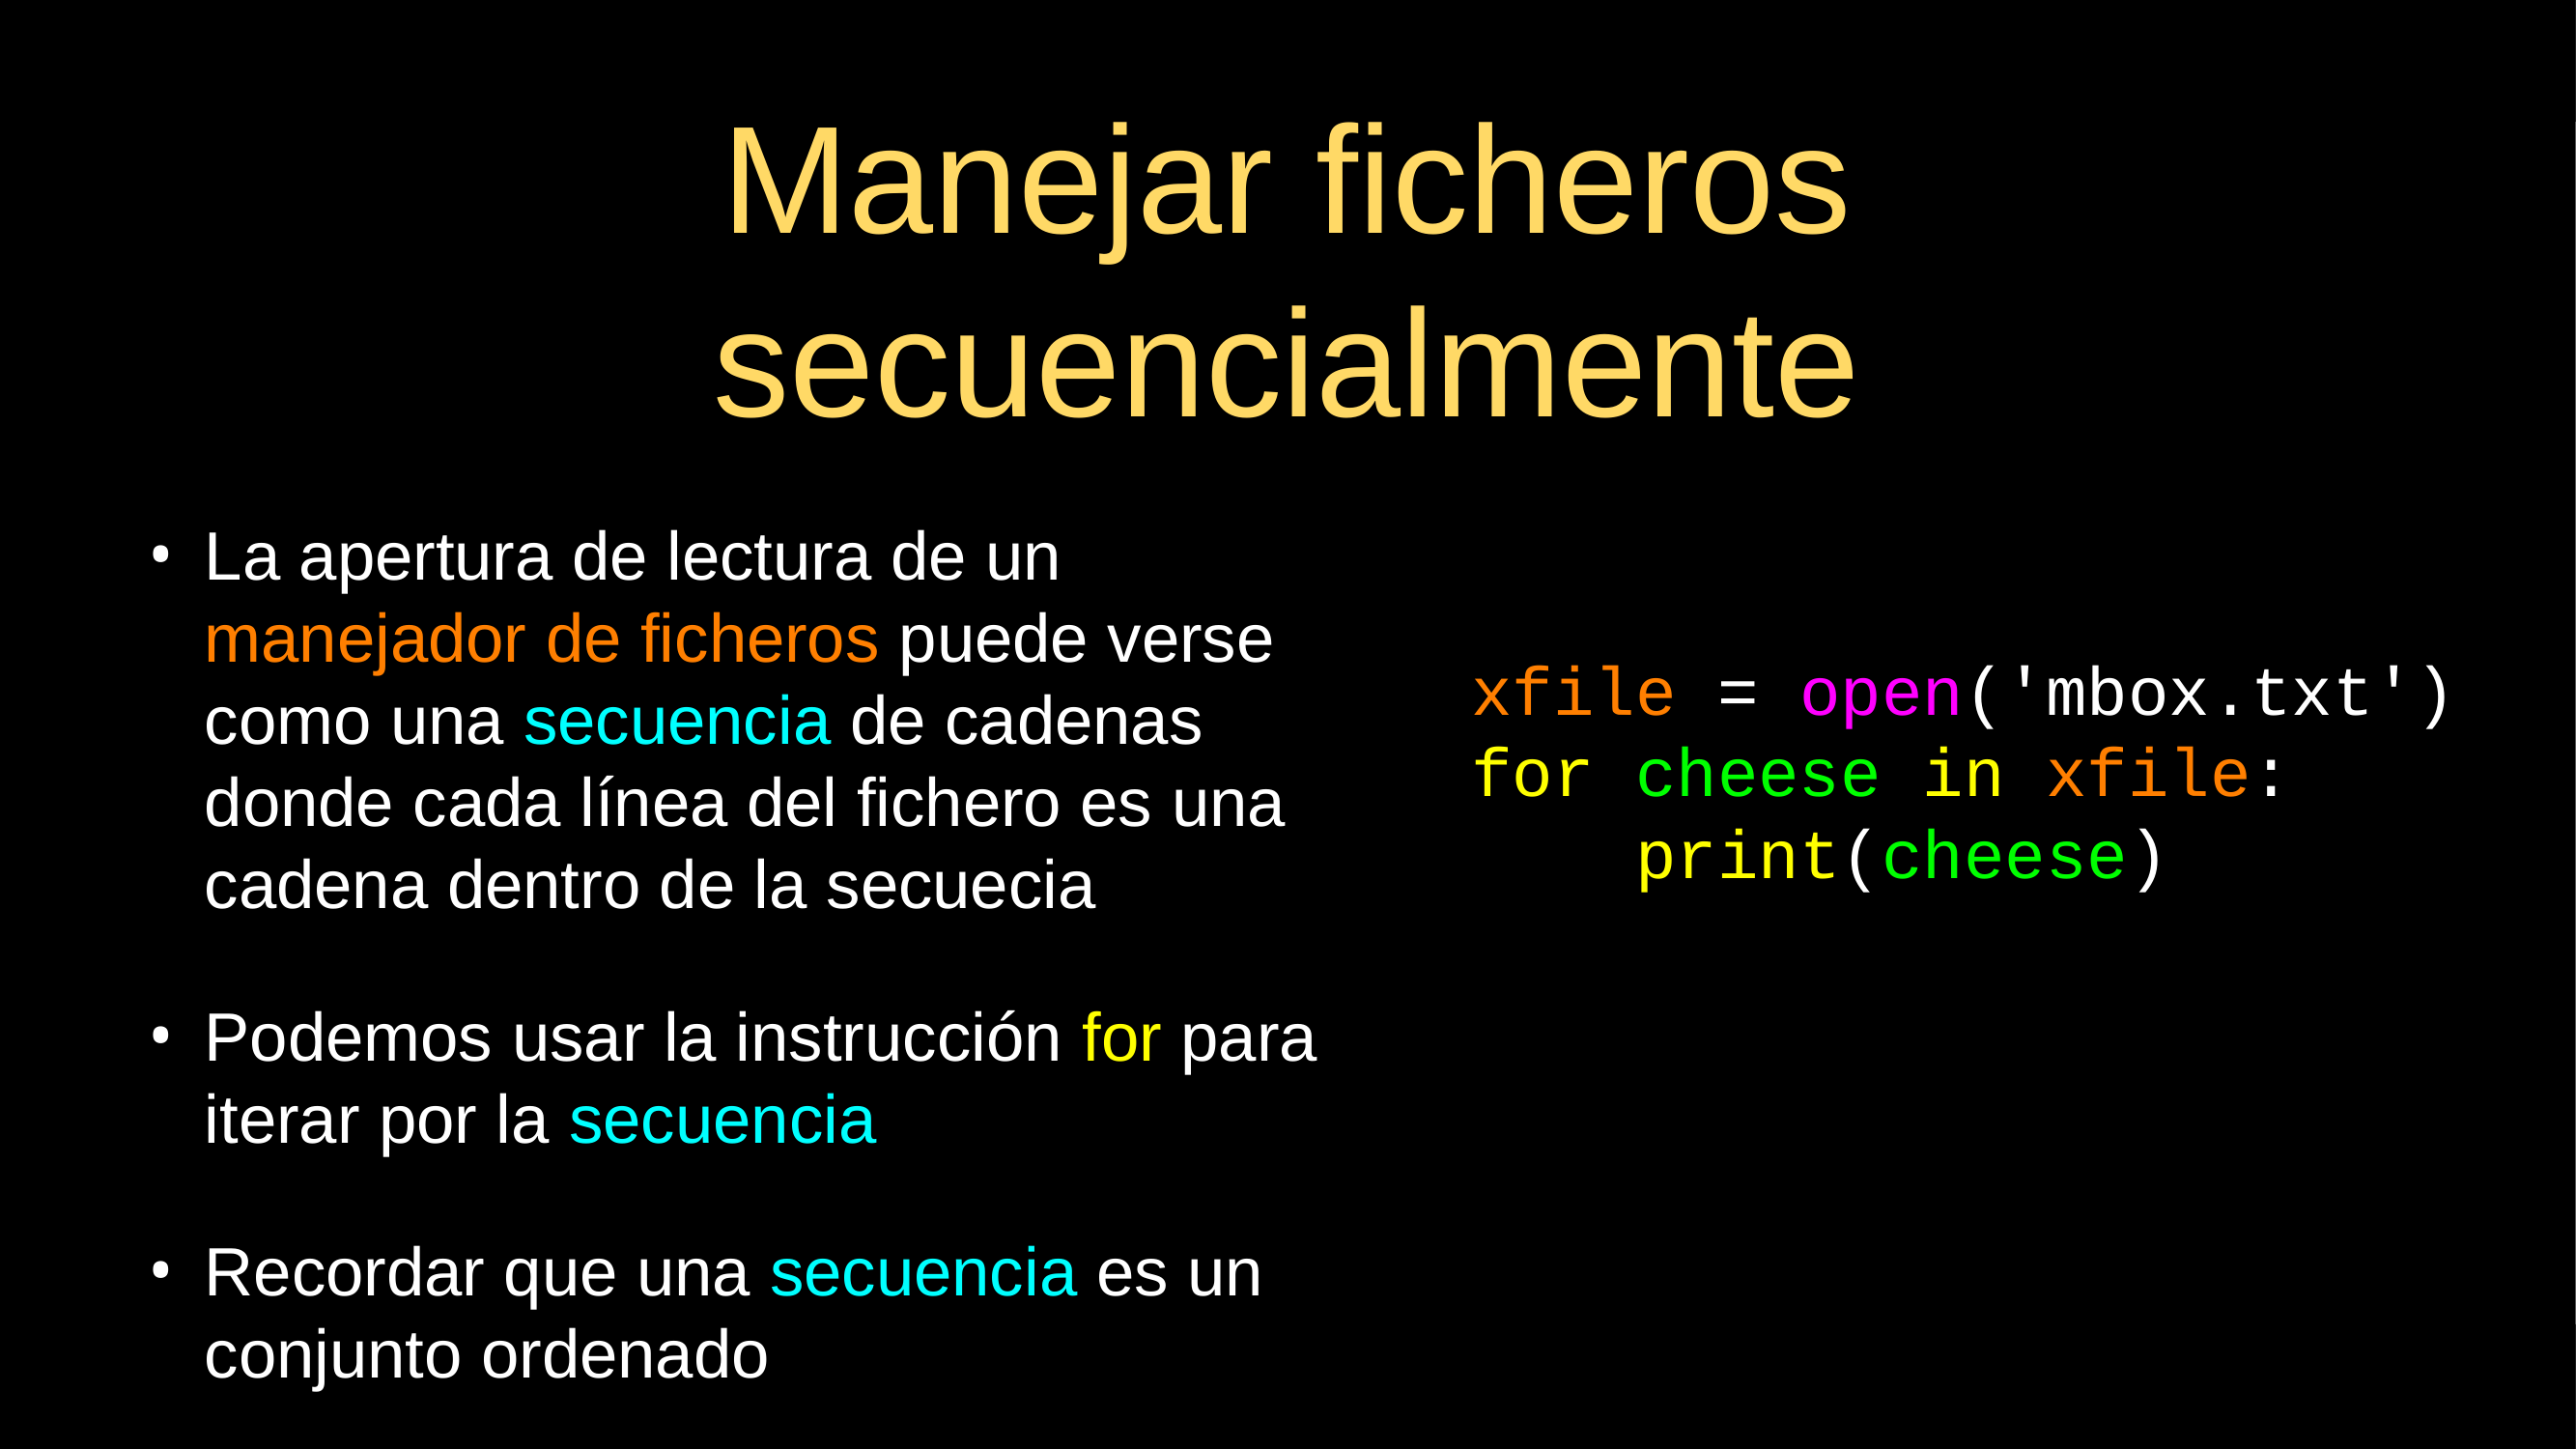

# Manejar ficheros secuencialmente
La apertura de lectura de un manejador de ficheros puede verse como una secuencia de cadenas donde cada línea del fichero es una cadena dentro de la secuecia
Podemos usar la instrucción for para iterar por la secuencia
Recordar que una secuencia es un conjunto ordenado
xfile = open('mbox.txt')
for cheese in xfile:
 print(cheese)